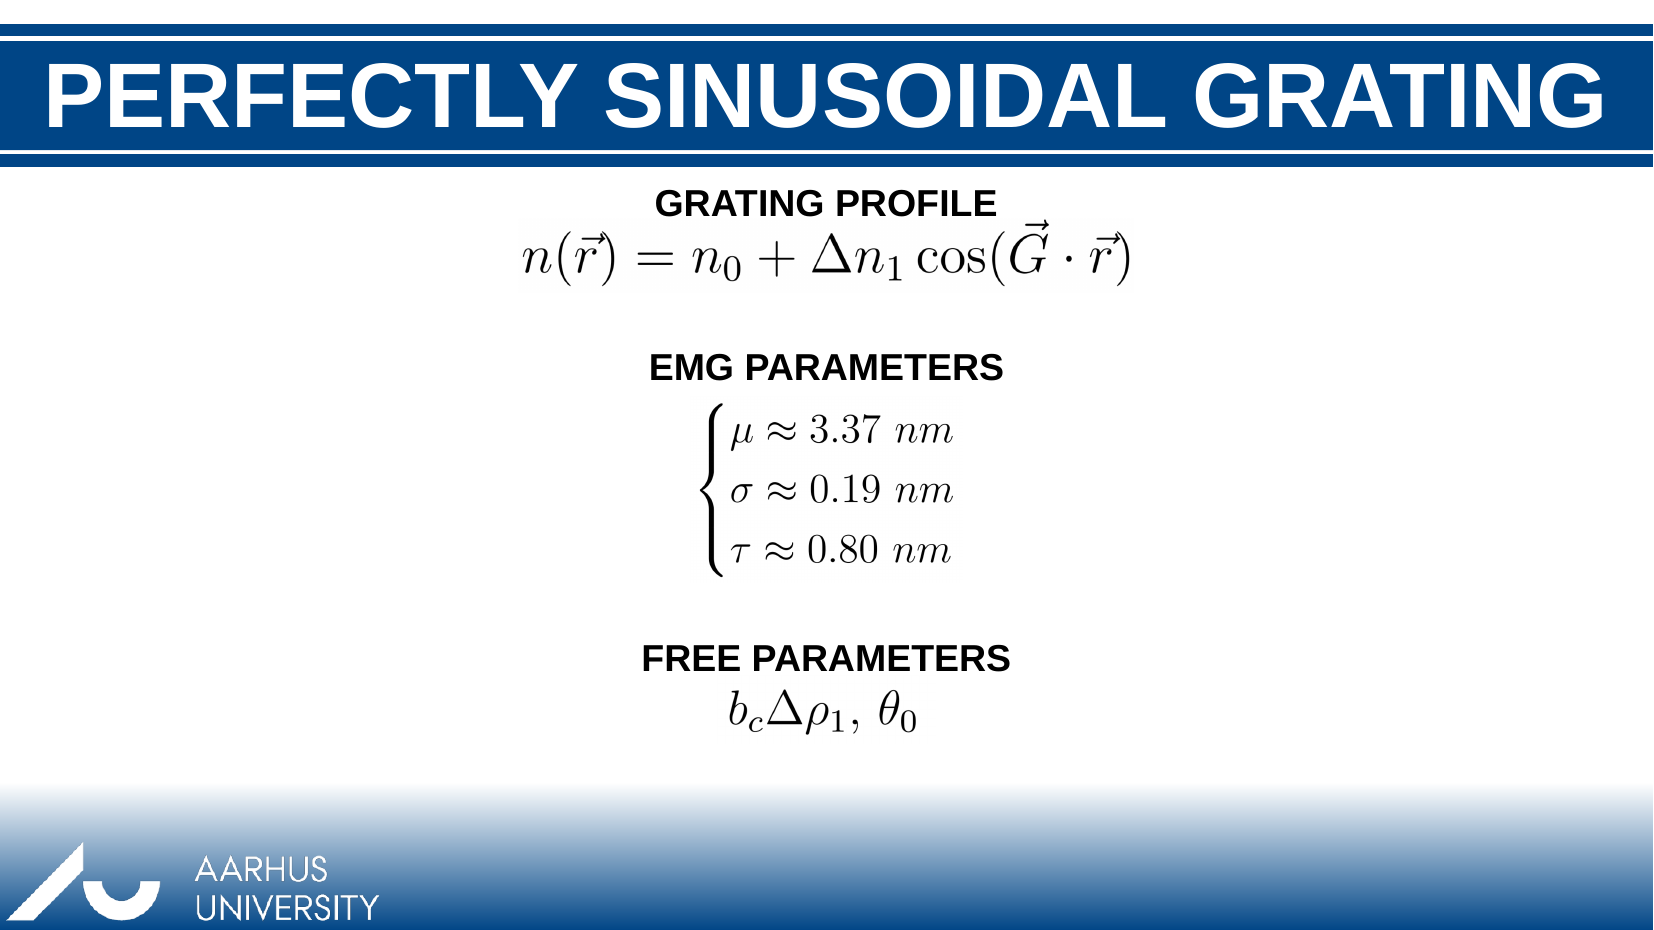

# PERFECTLY SINUSOIDAL GRATING
GRATING PROFILE
EMG PARAMETERS
FREE PARAMETERS